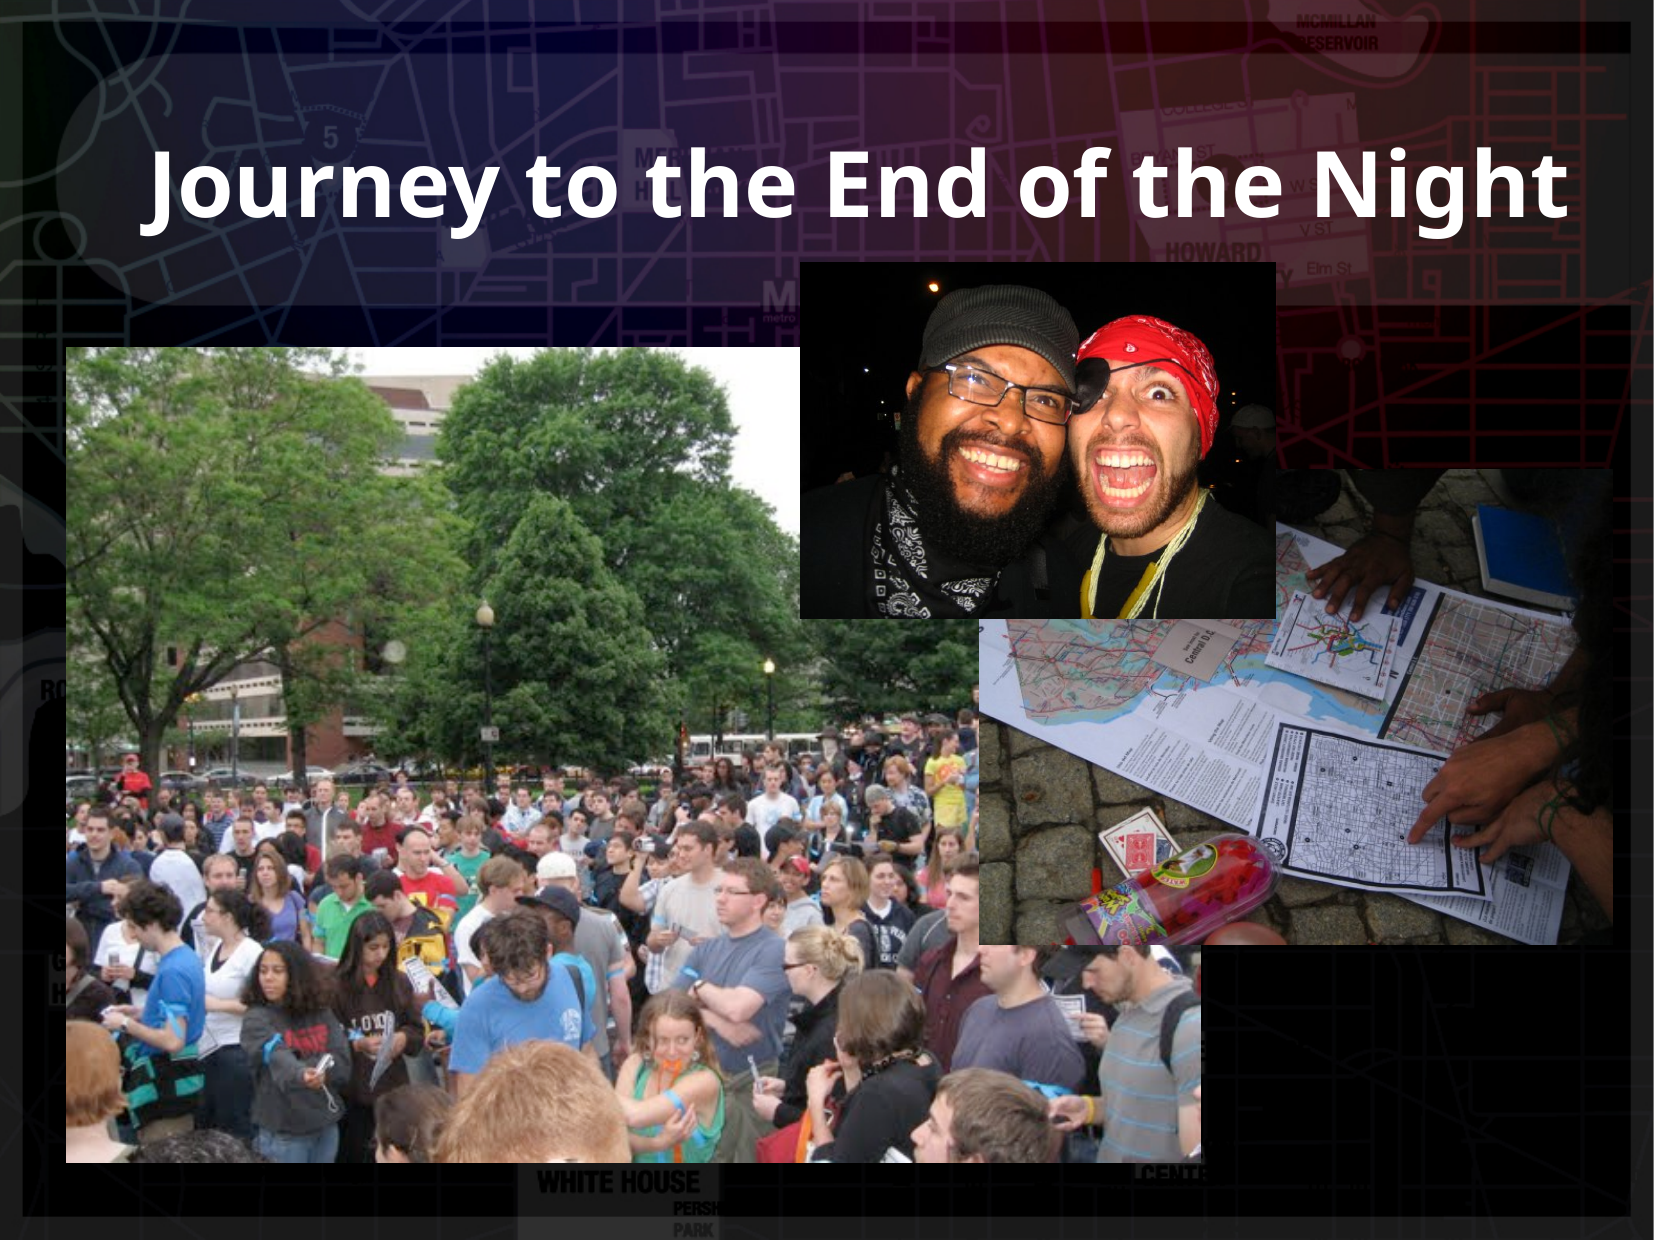

Journey to the End of the Night